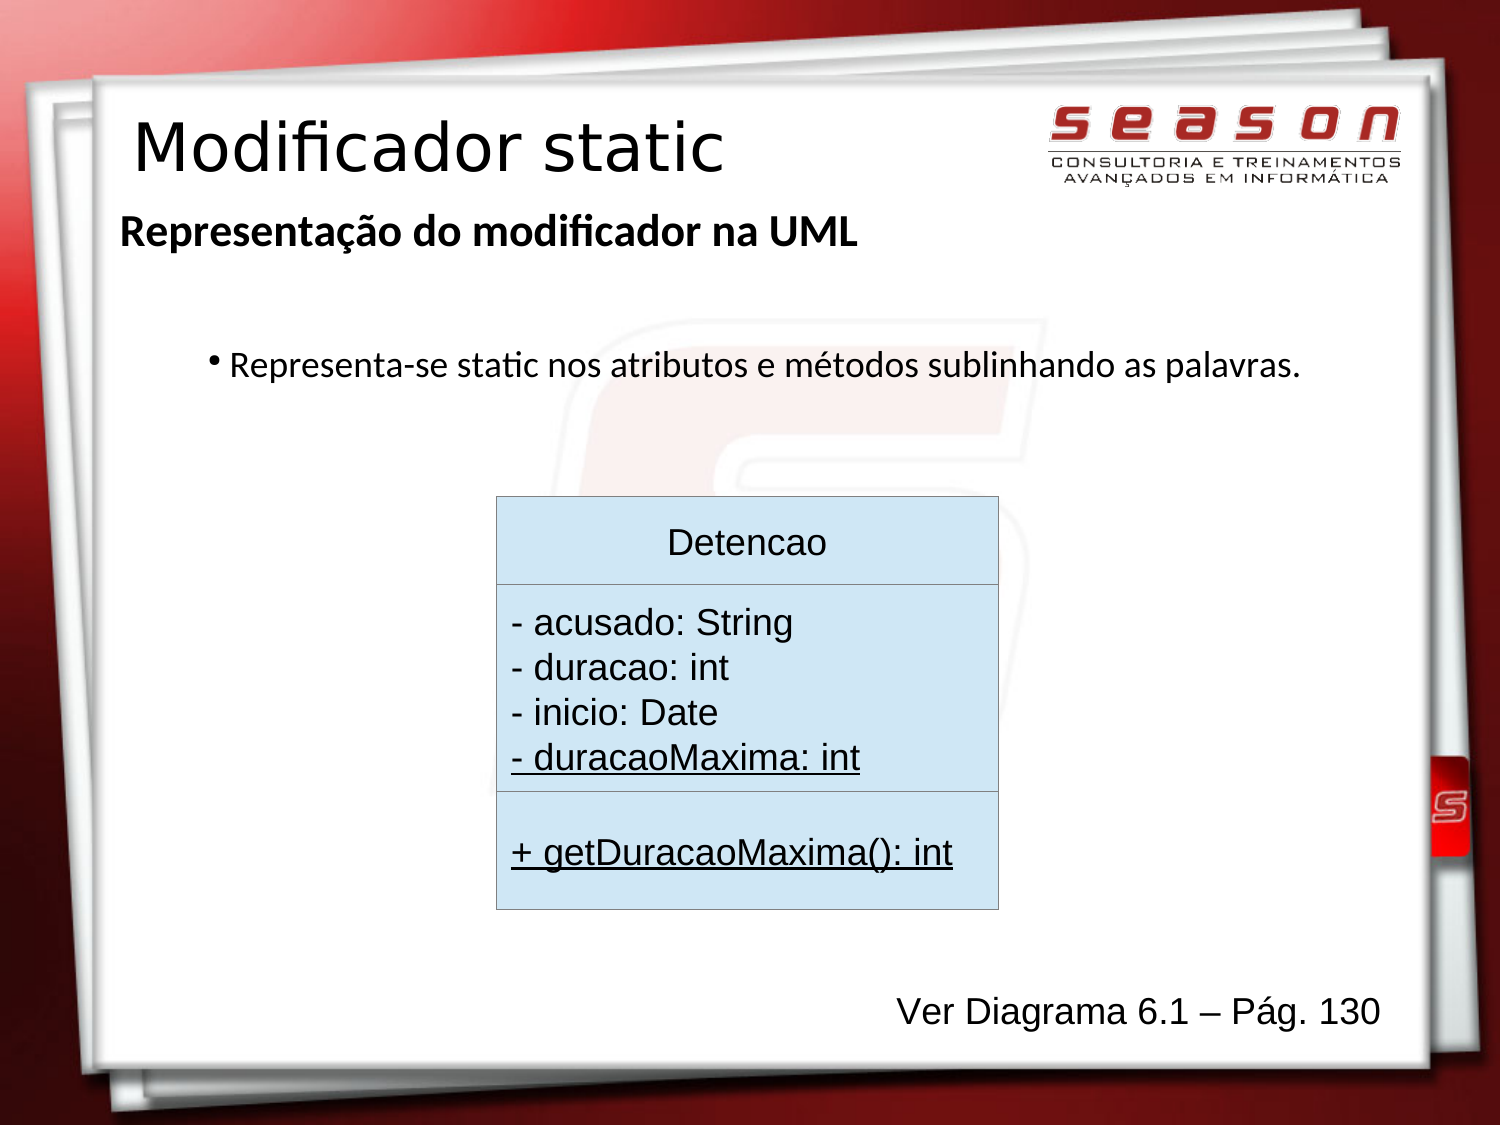

# Modificador static
Representação do modificador na UML
 Representa-se static nos atributos e métodos sublinhando as palavras.
Detencao
- acusado: String
- duracao: int
- inicio: Date
- duracaoMaxima: int
+ getDuracaoMaxima(): int
Ver Diagrama 6.1 – Pág. 130